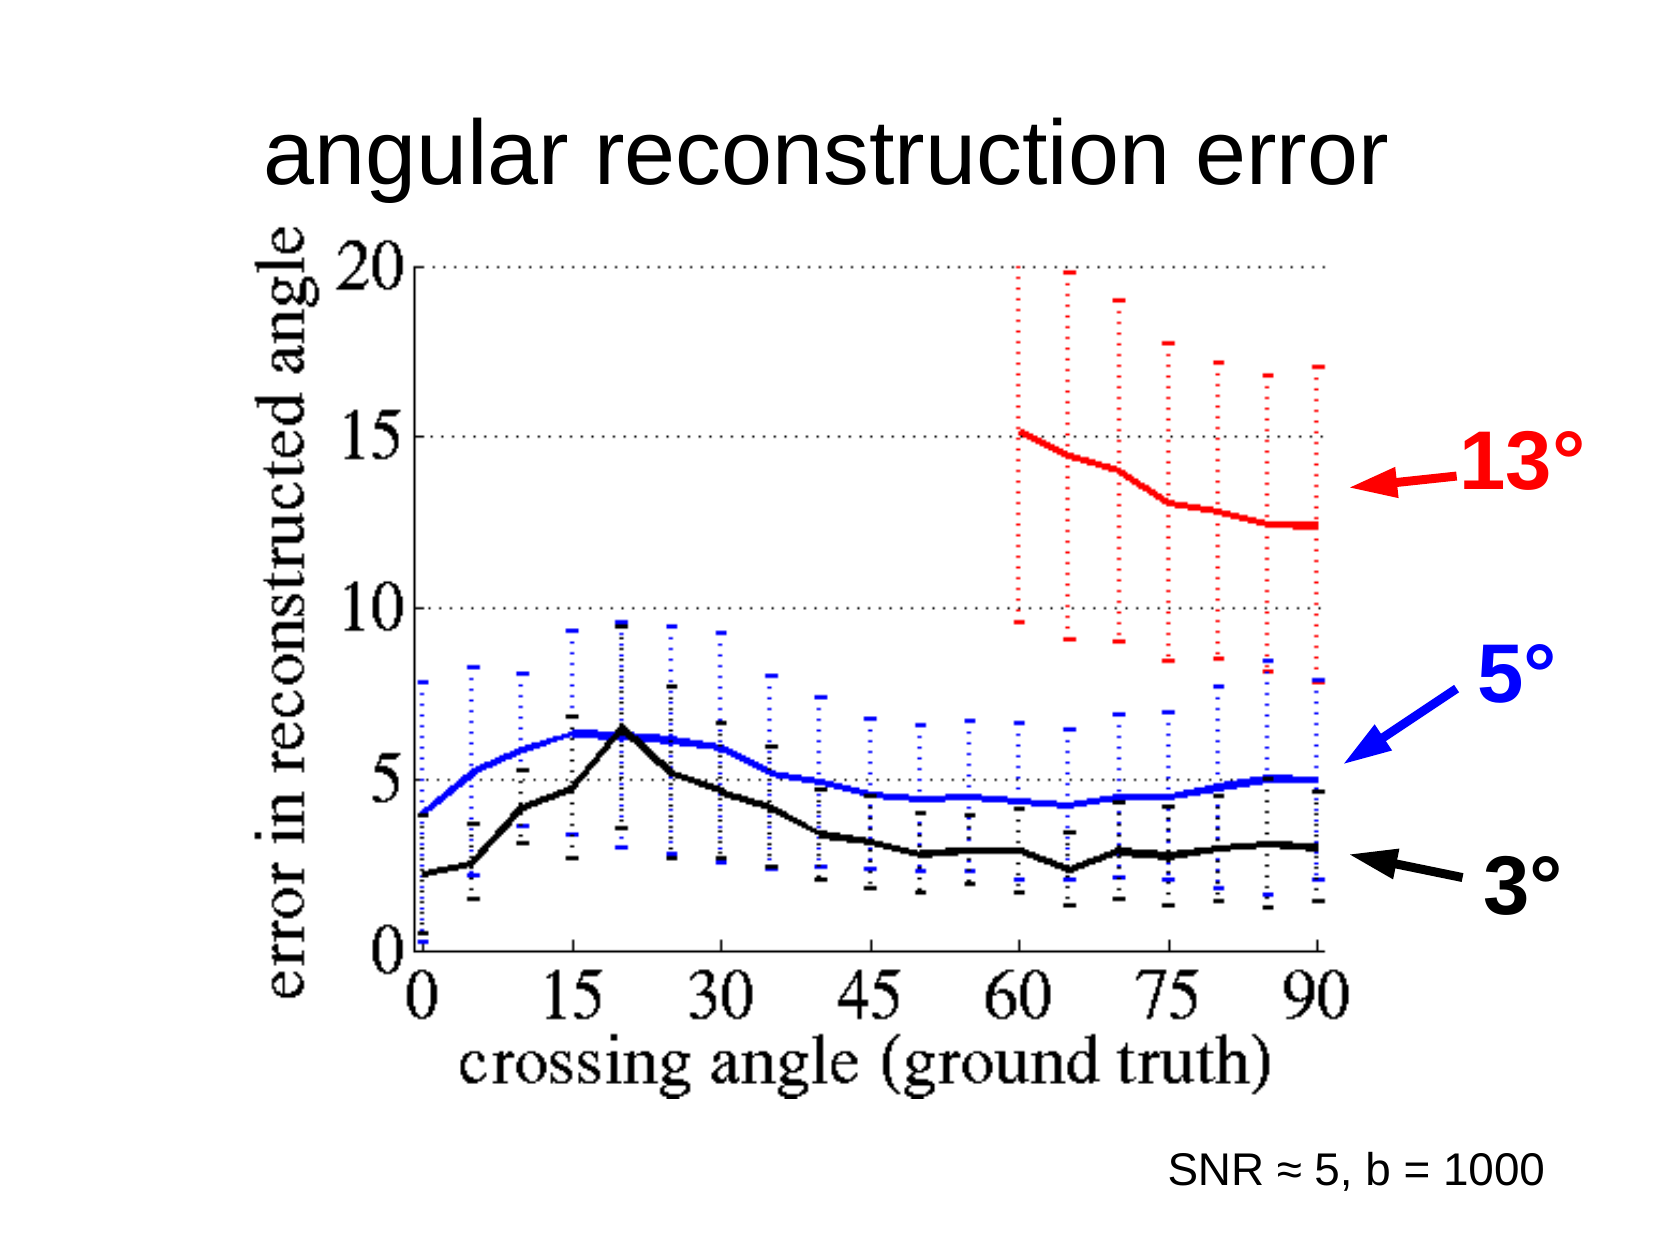

# angular reconstruction error
13°
5°
3°
SNR ≈ 5, b = 1000